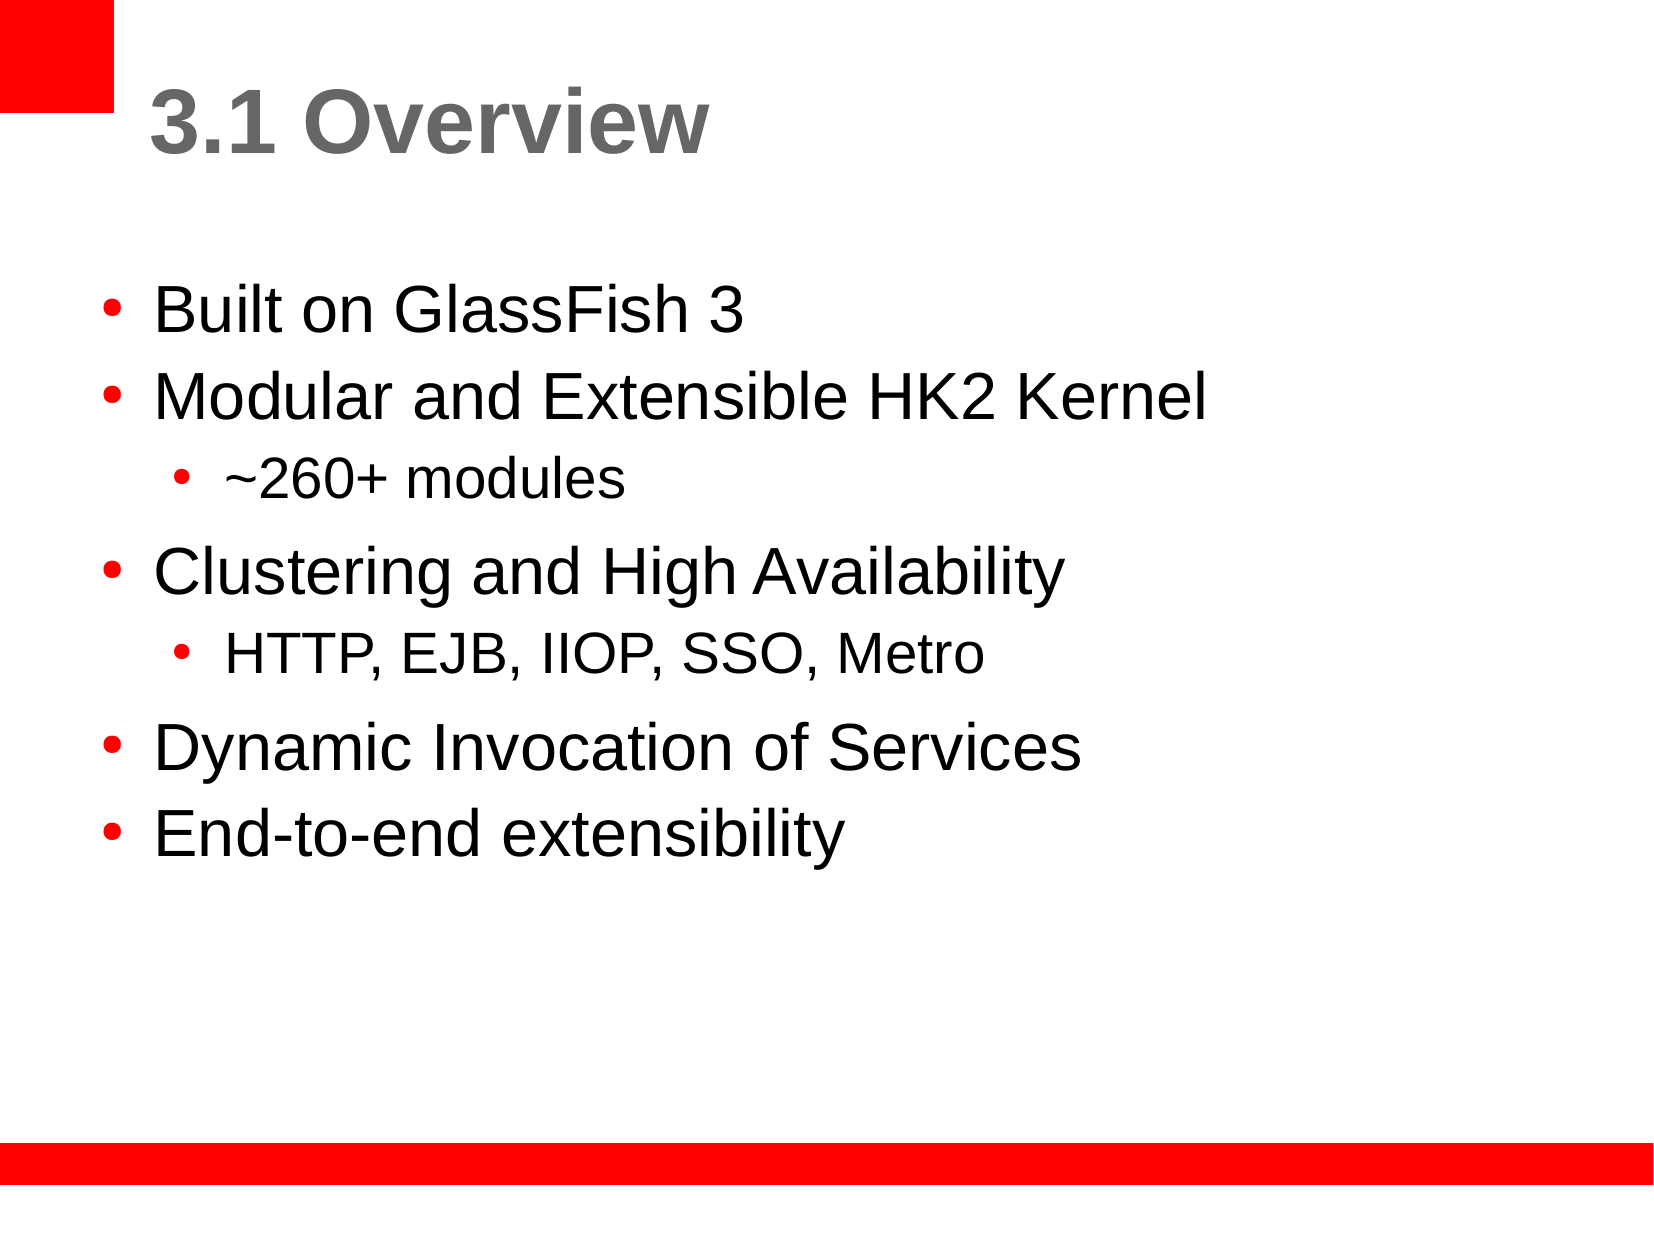

# 3.1 Overview
Built on GlassFish 3
Modular and Extensible HK2 Kernel
~260+ modules
Clustering and High Availability
HTTP, EJB, IIOP, SSO, Metro
Dynamic Invocation of Services
End-to-end extensibility